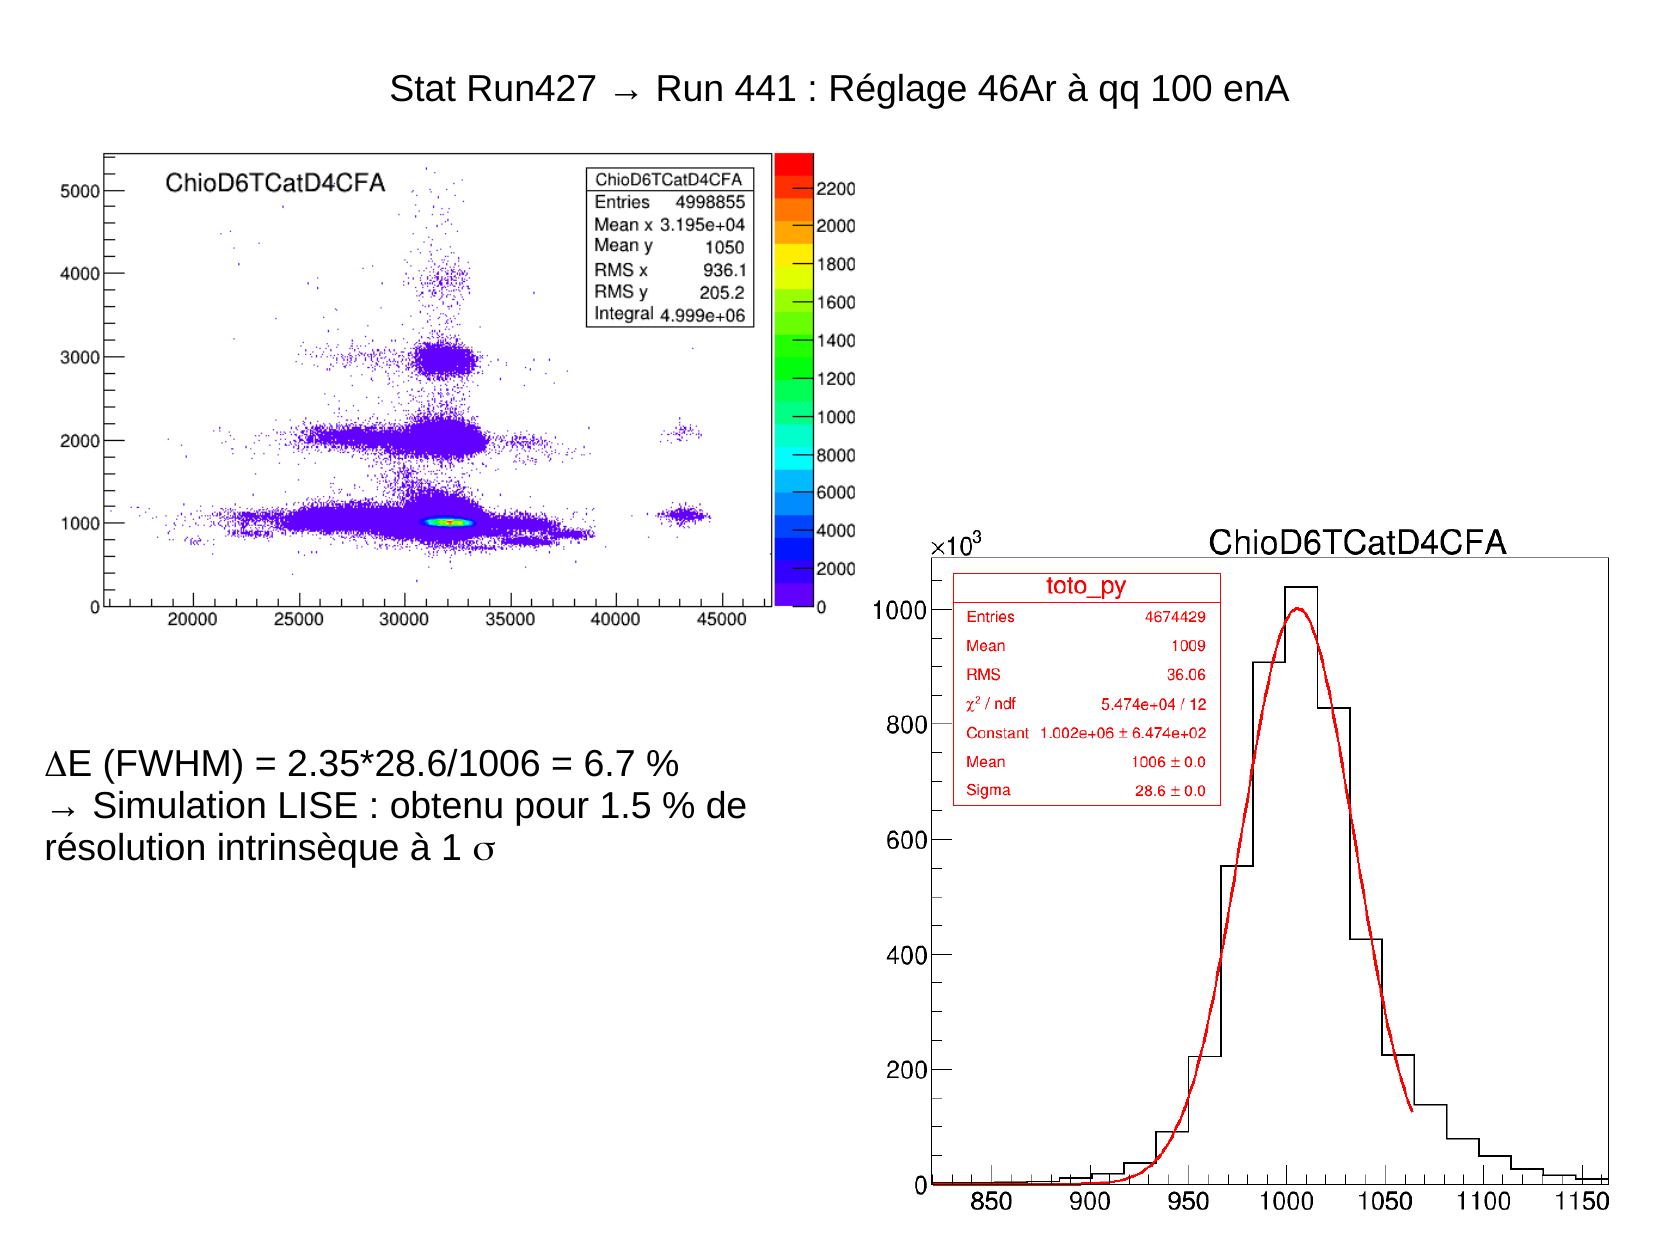

Stat Run427 → Run 441 : Réglage 46Ar à qq 100 enA
DE (FWHM) = 2.35*28.6/1006 = 6.7 %
→ Simulation LISE : obtenu pour 1.5 % de résolution intrinsèque à 1 s